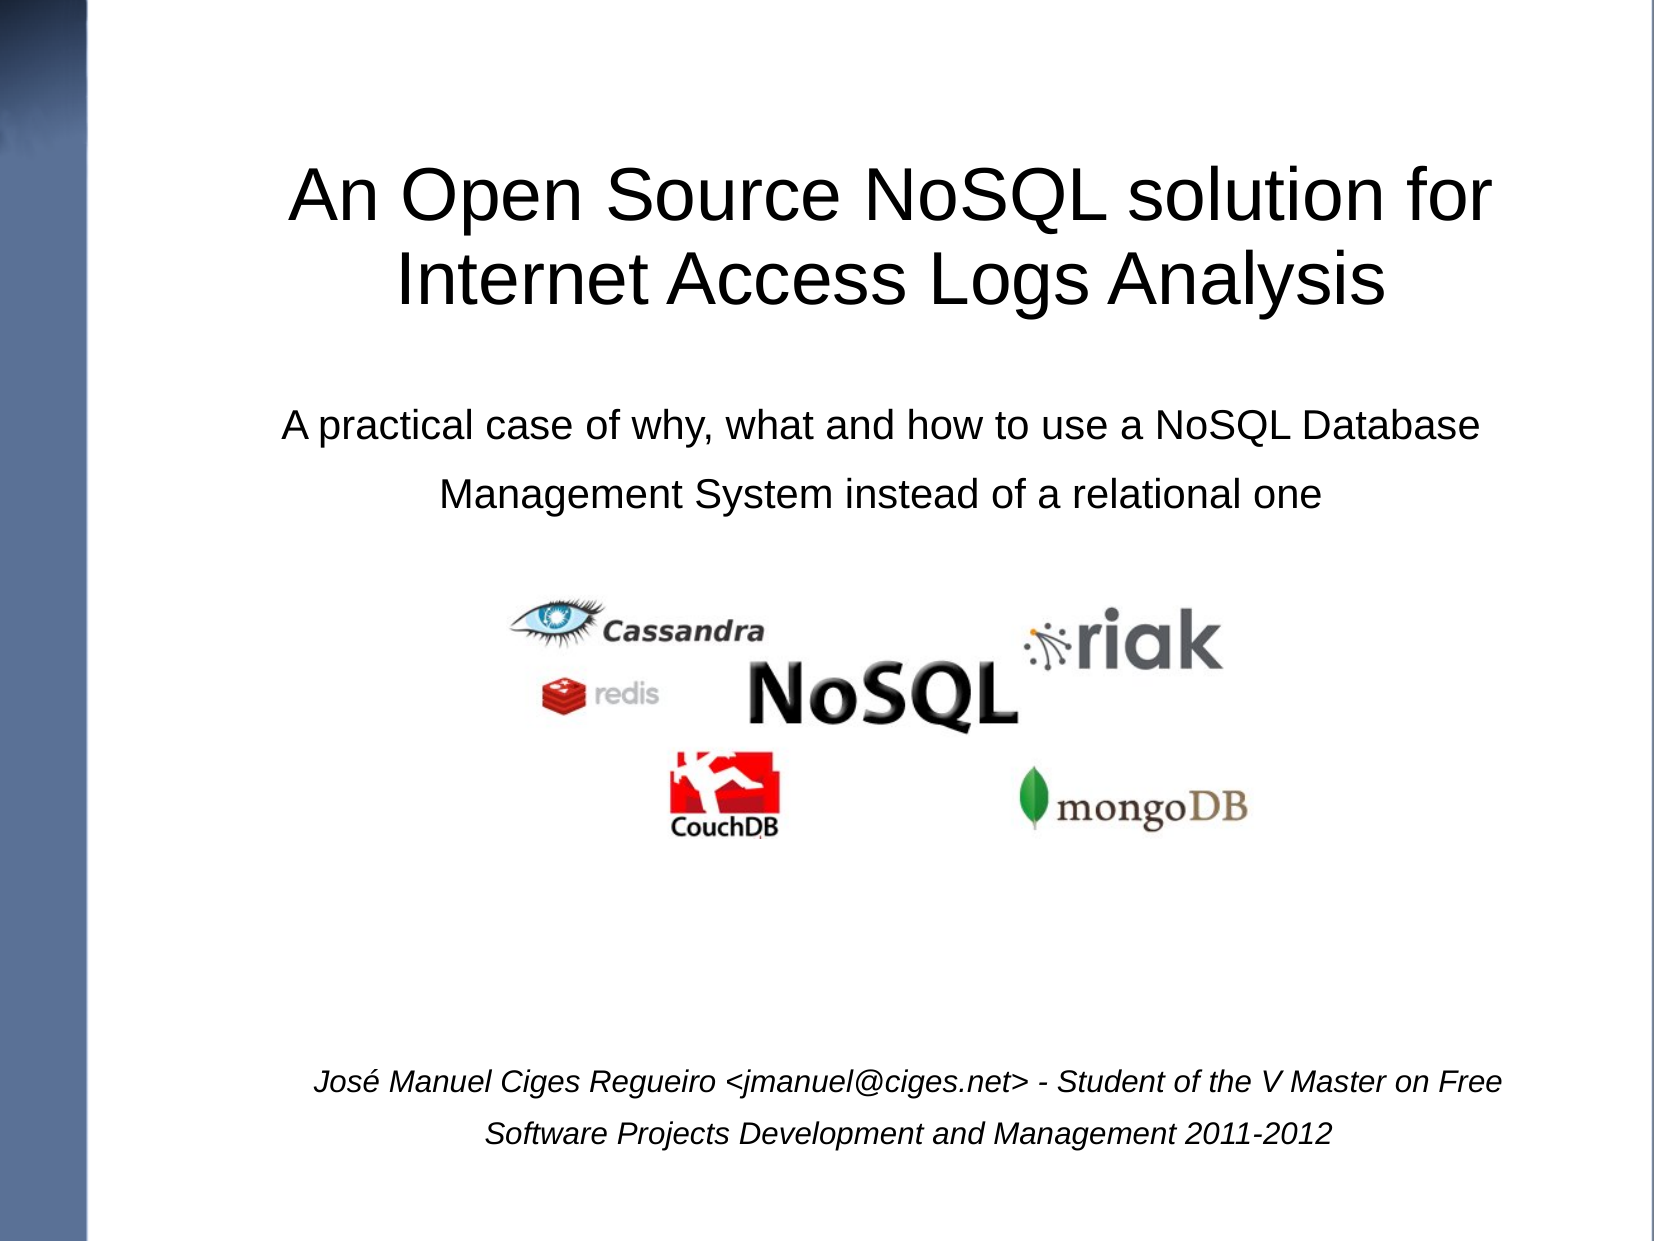

# An Open Source NoSQL solution for Internet Access Logs Analysis
A practical case of why, what and how to use a NoSQL Database Management System instead of a relational one
José Manuel Ciges Regueiro <jmanuel@ciges.net> - Student of the V Master on Free Software Projects Development and Management 2011-2012